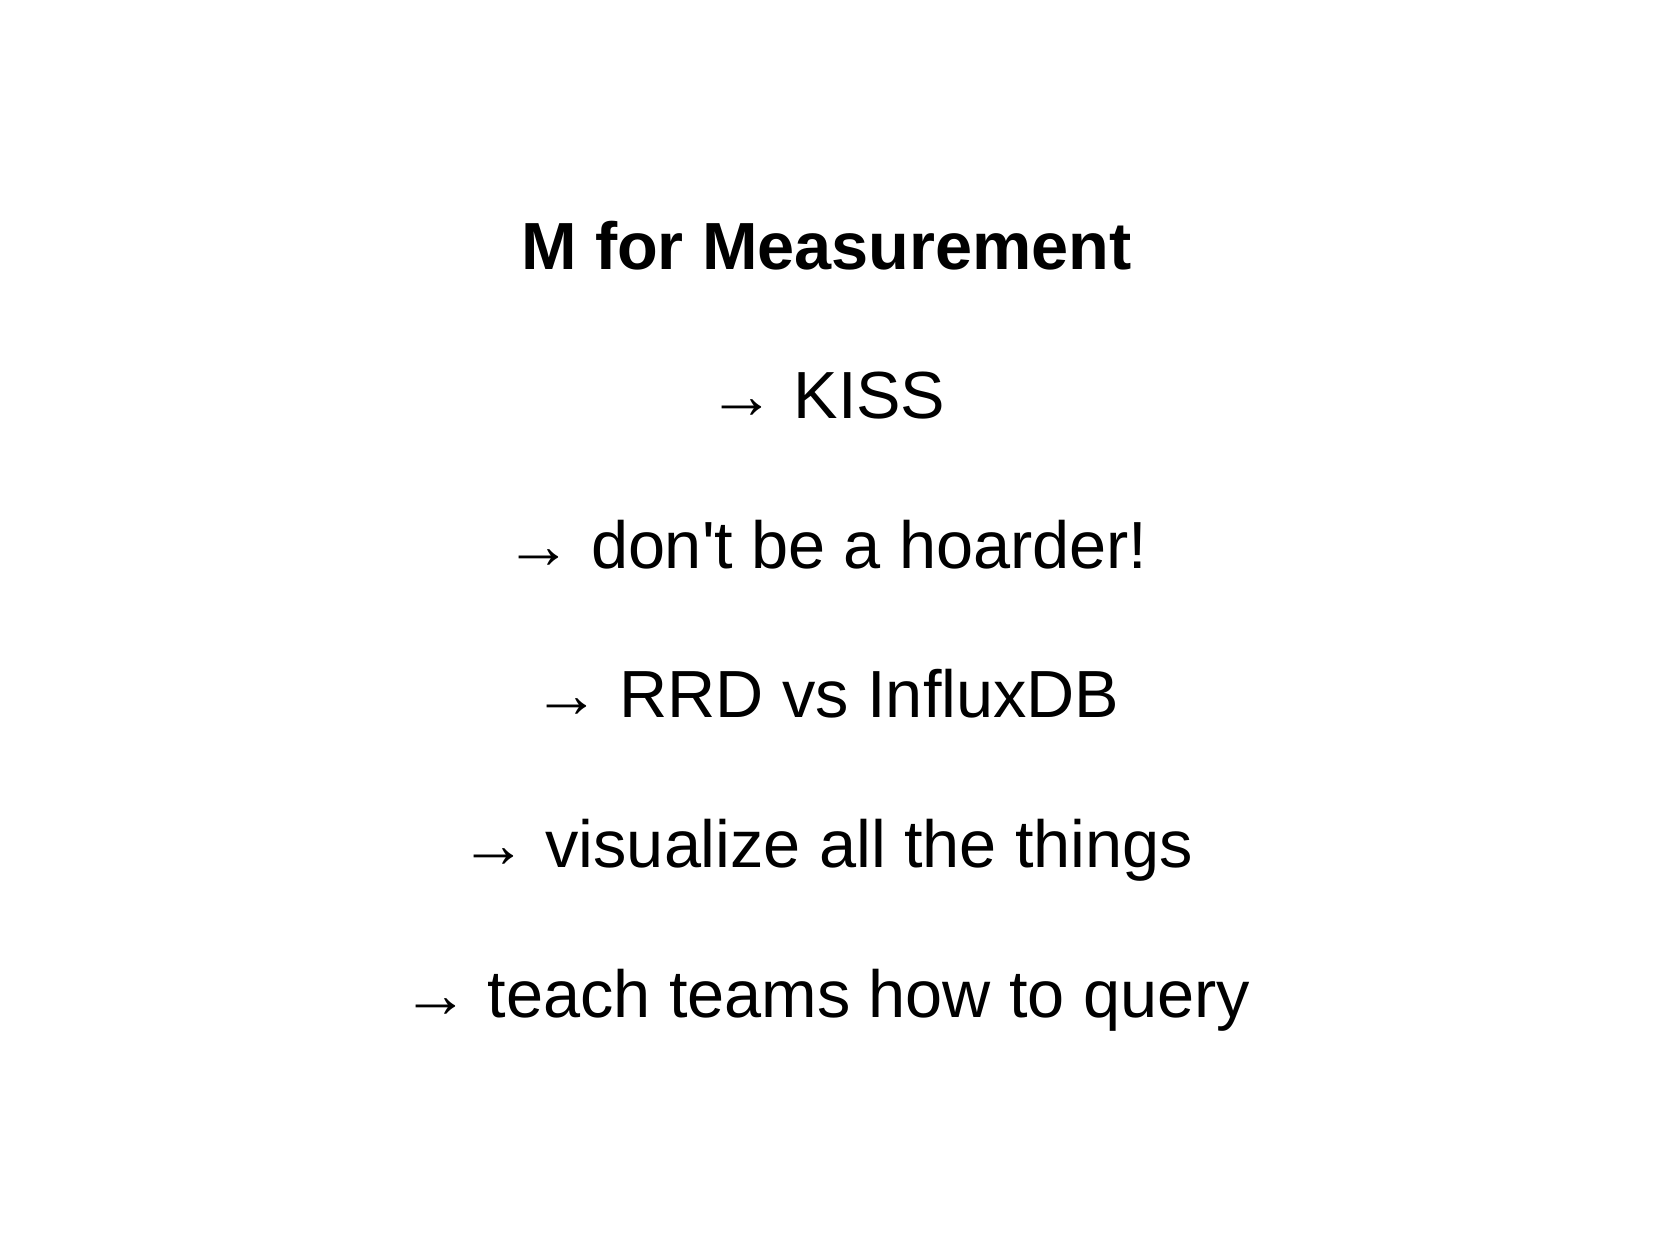

# M for Measurement
→ KISS
→ don't be a hoarder!
→ RRD vs InfluxDB
→ visualize all the things
→ teach teams how to query